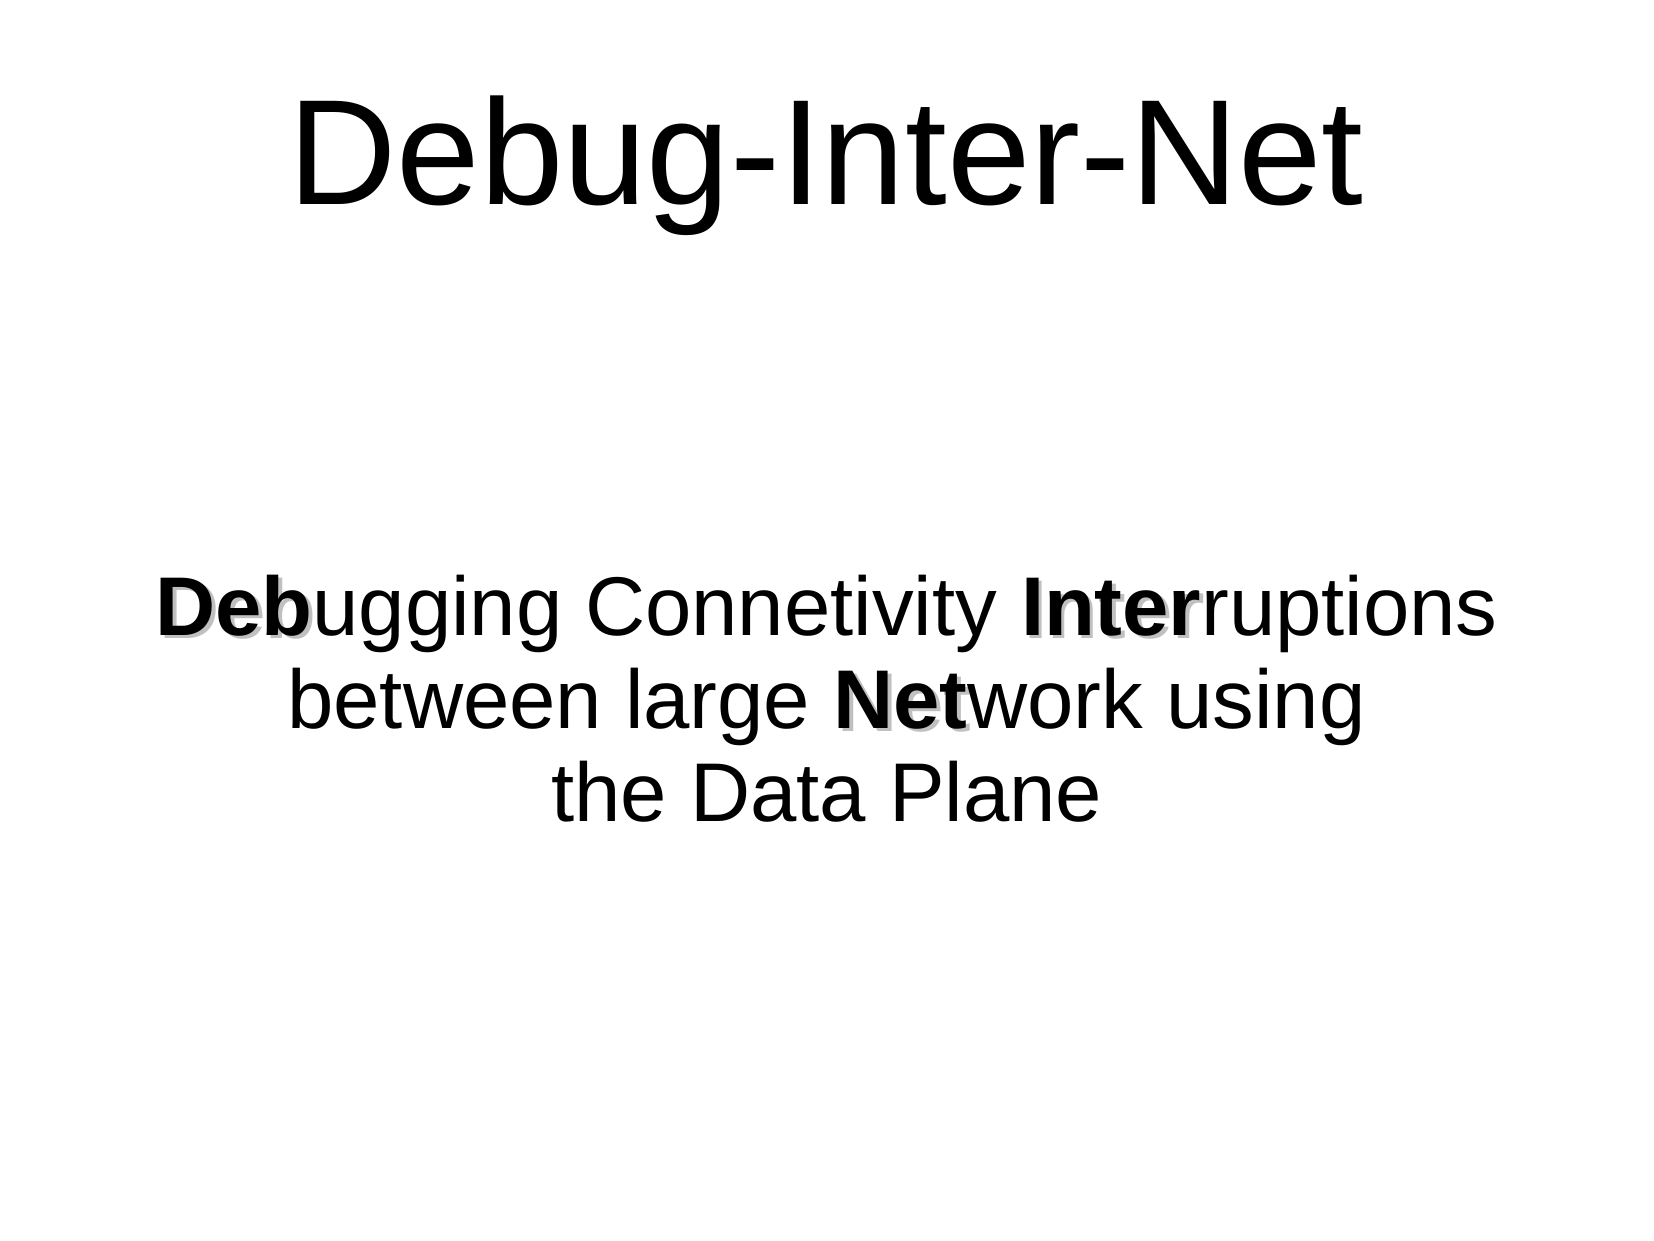

# Debug-Inter-Net
Debugging Connetivity Interruptions
between large Network using
the Data Plane